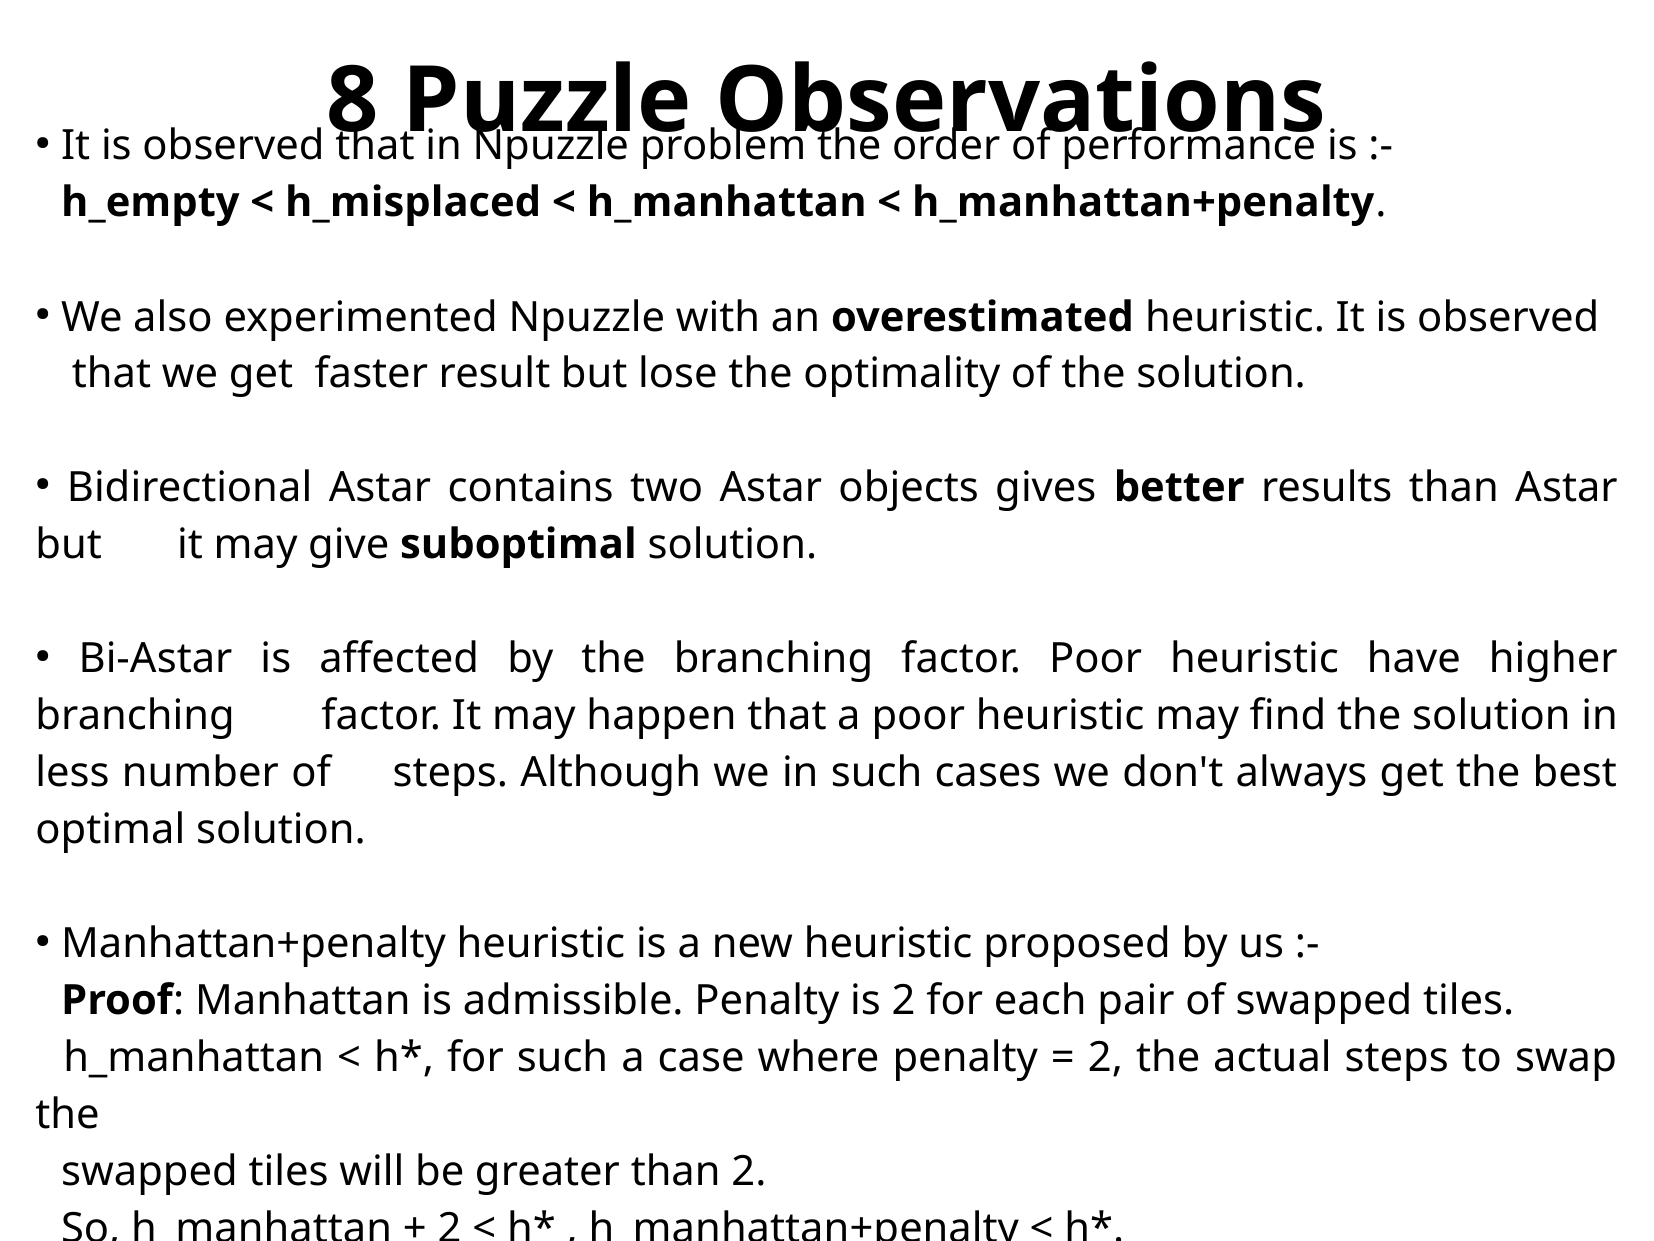

# 8 Puzzle Observations
 It is observed that in Npuzzle problem the order of performance is :-
 h_empty < h_misplaced < h_manhattan < h_manhattan+penalty.
 We also experimented Npuzzle with an overestimated heuristic. It is observed
 that we get faster result but lose the optimality of the solution.
 Bidirectional Astar contains two Astar objects gives better results than Astar but it may give suboptimal solution.
 Bi-Astar is affected by the branching factor. Poor heuristic have higher branching factor. It may happen that a poor heuristic may find the solution in less number of steps. Although we in such cases we don't always get the best optimal solution.
 Manhattan+penalty heuristic is a new heuristic proposed by us :-
 Proof: Manhattan is admissible. Penalty is 2 for each pair of swapped tiles.
 h_manhattan < h*, for such a case where penalty = 2, the actual steps to swap the
 swapped tiles will be greater than 2.
 So, h_manhattan + 2 < h* , h_manhattan+penalty < h*.